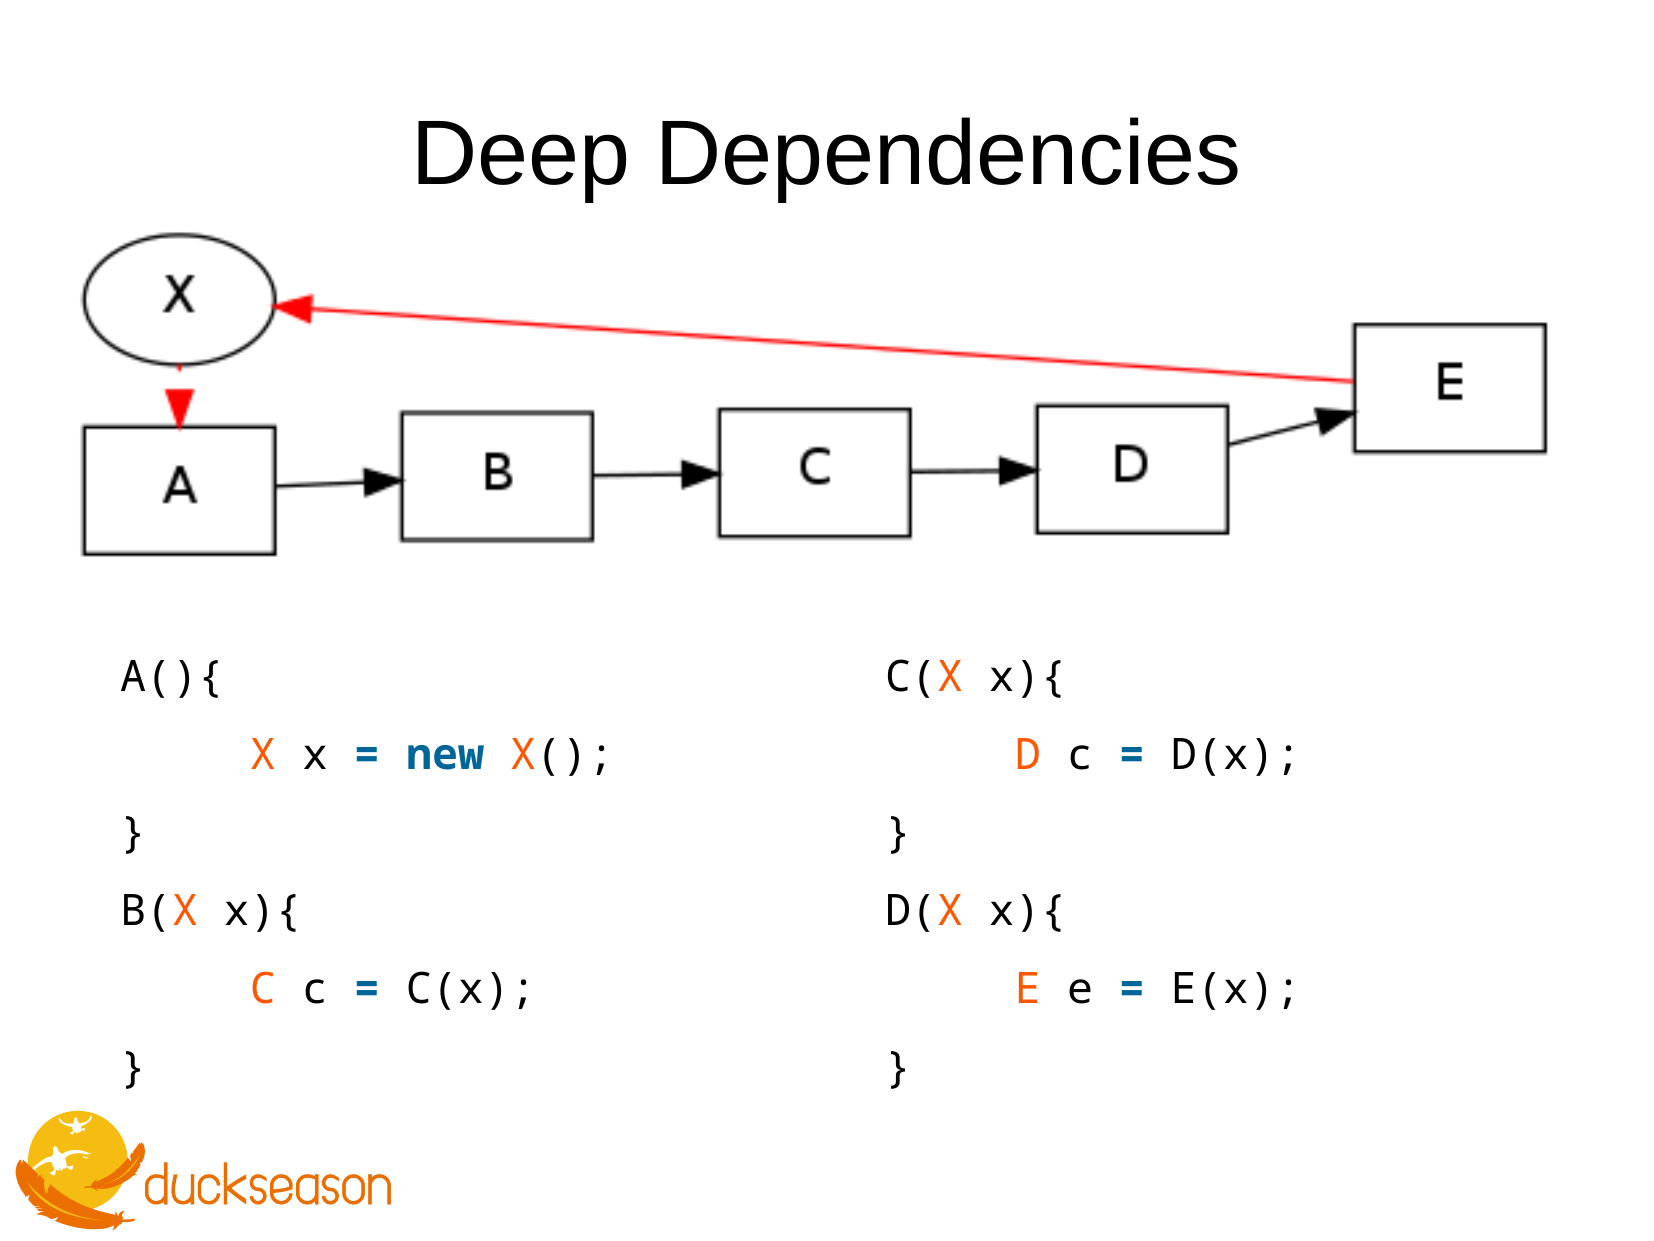

# Deep Dependencies
A(){
 X x = new X();
}
B(X x){
 C c = C(x);
}
C(X x){
 D c = D(x);
}
D(X x){
 E e = E(x);
}